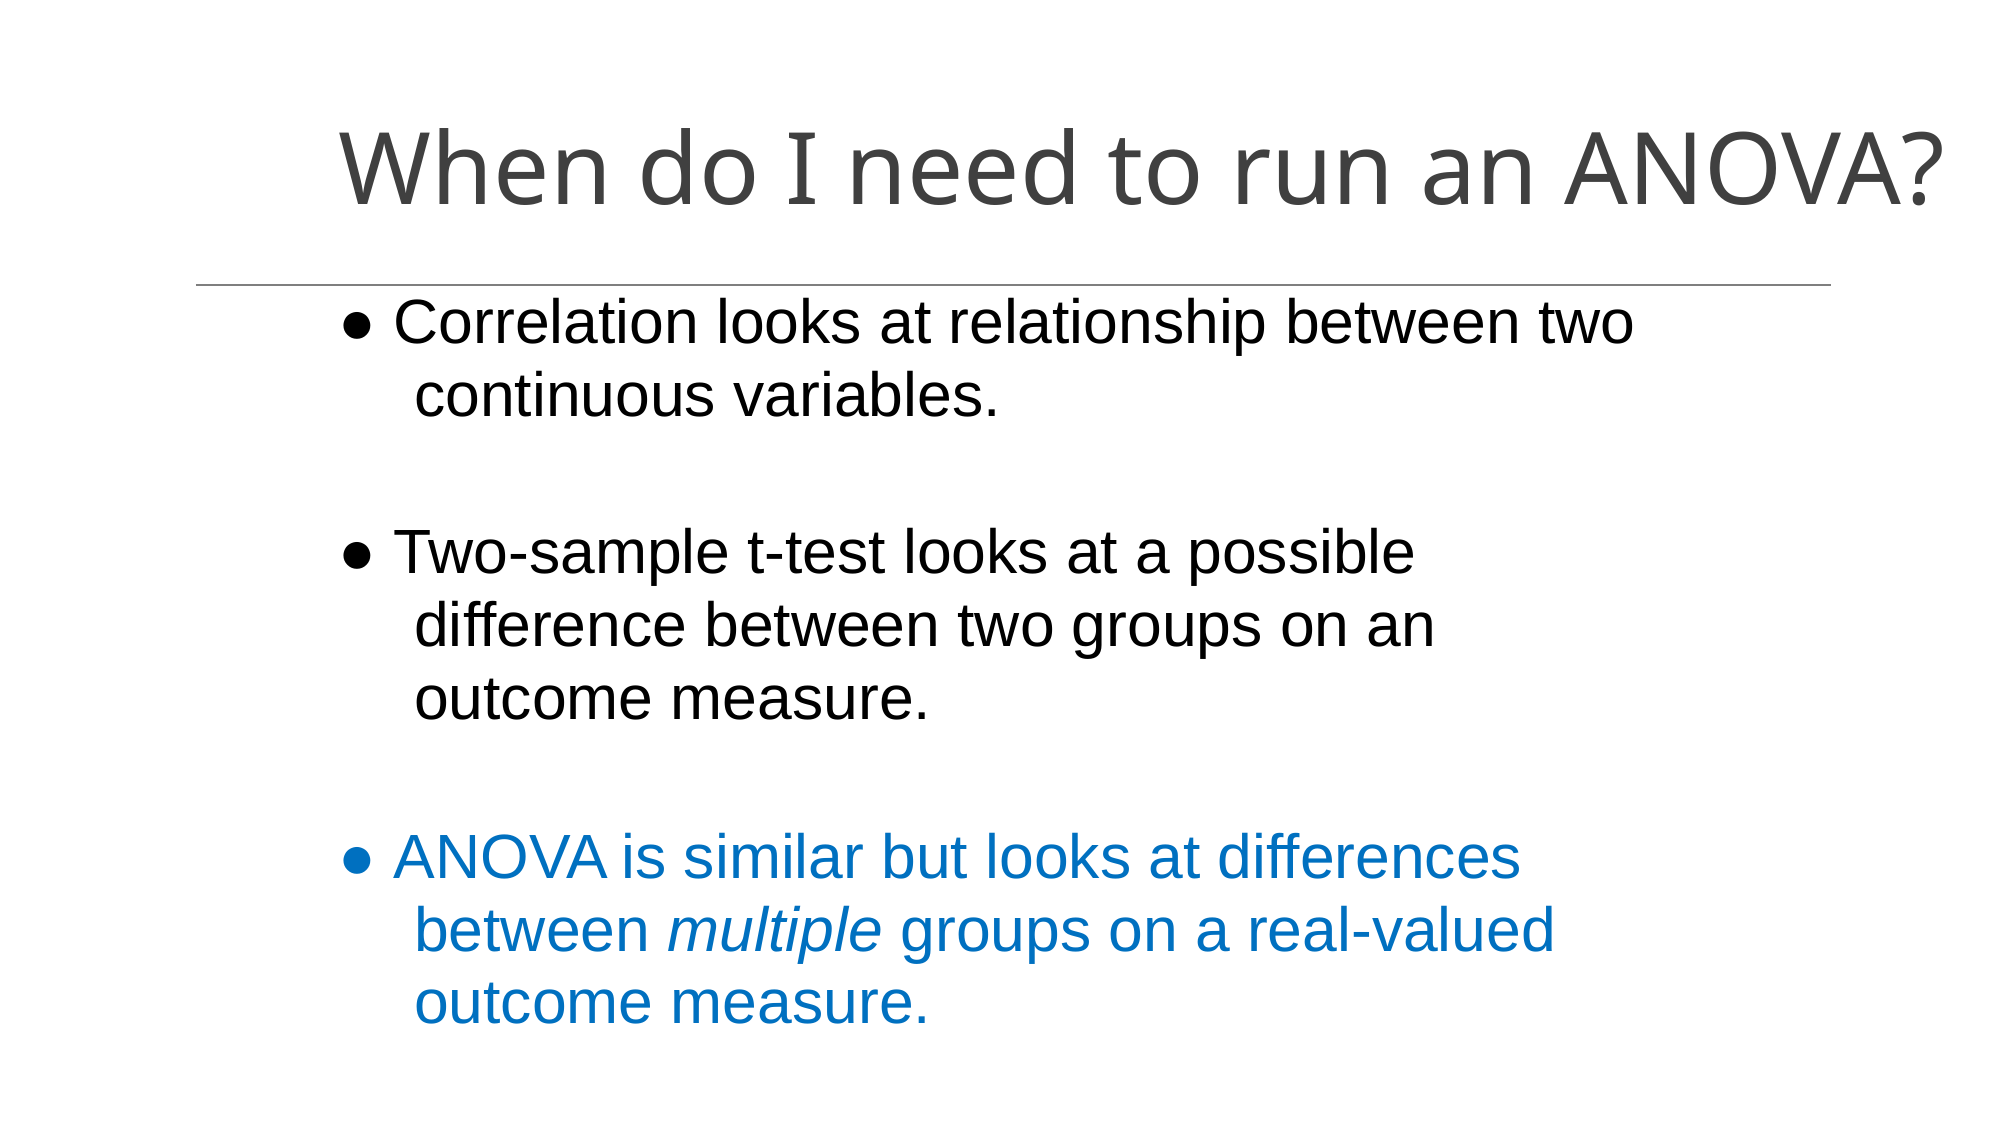

When do I need to run an ANOVA?
● Correlation looks at relationship between two
continuous variables.
● Two-sample t-test looks at a possible
difference between two groups on an
outcome measure.
● ANOVA is similar but looks at differences
between multiple groups on a real-valued
outcome measure.